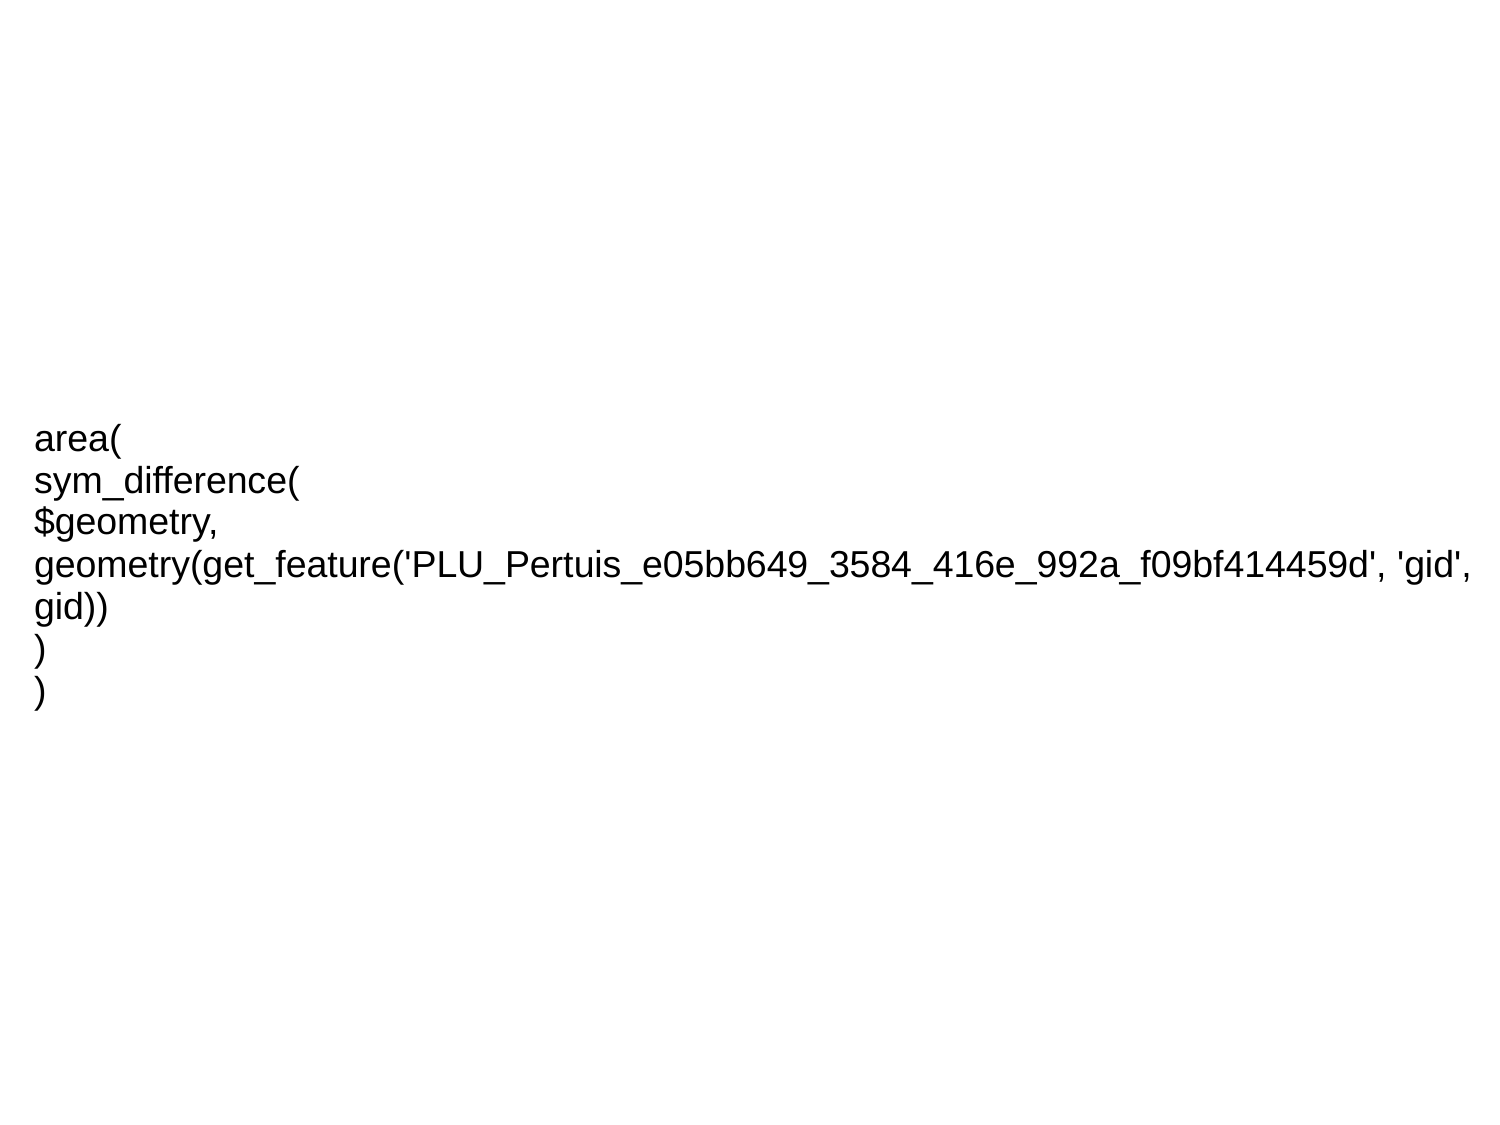

area(
sym_difference(
$geometry,
geometry(get_feature('PLU_Pertuis_e05bb649_3584_416e_992a_f09bf414459d', 'gid', gid))
)
)